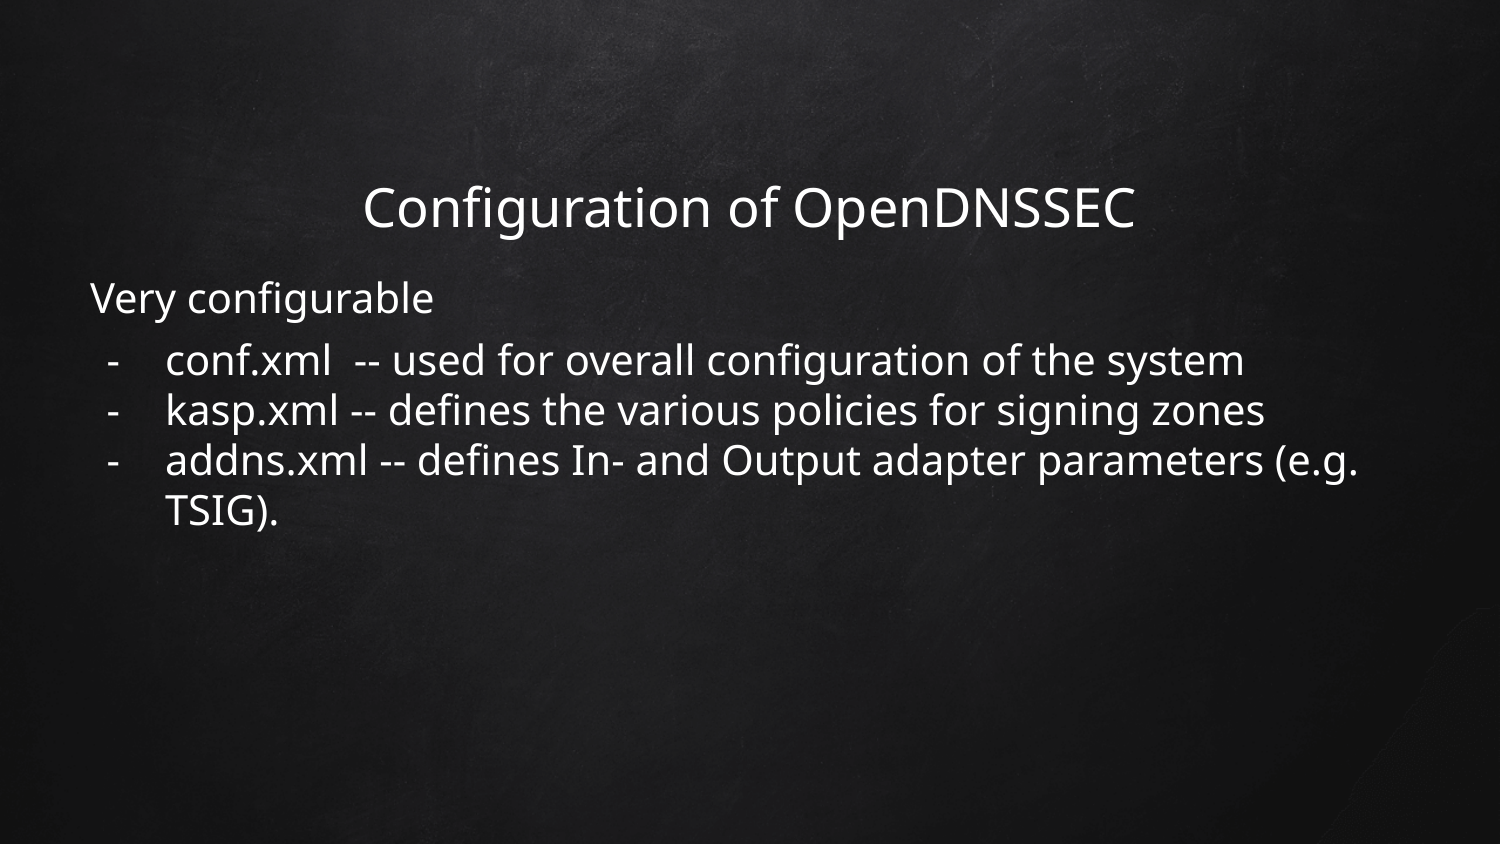

# Configuration of OpenDNSSEC
Very configurable
conf.xml -- used for overall configuration of the system
kasp.xml -- defines the various policies for signing zones
addns.xml -- defines In- and Output adapter parameters (e.g. TSIG).